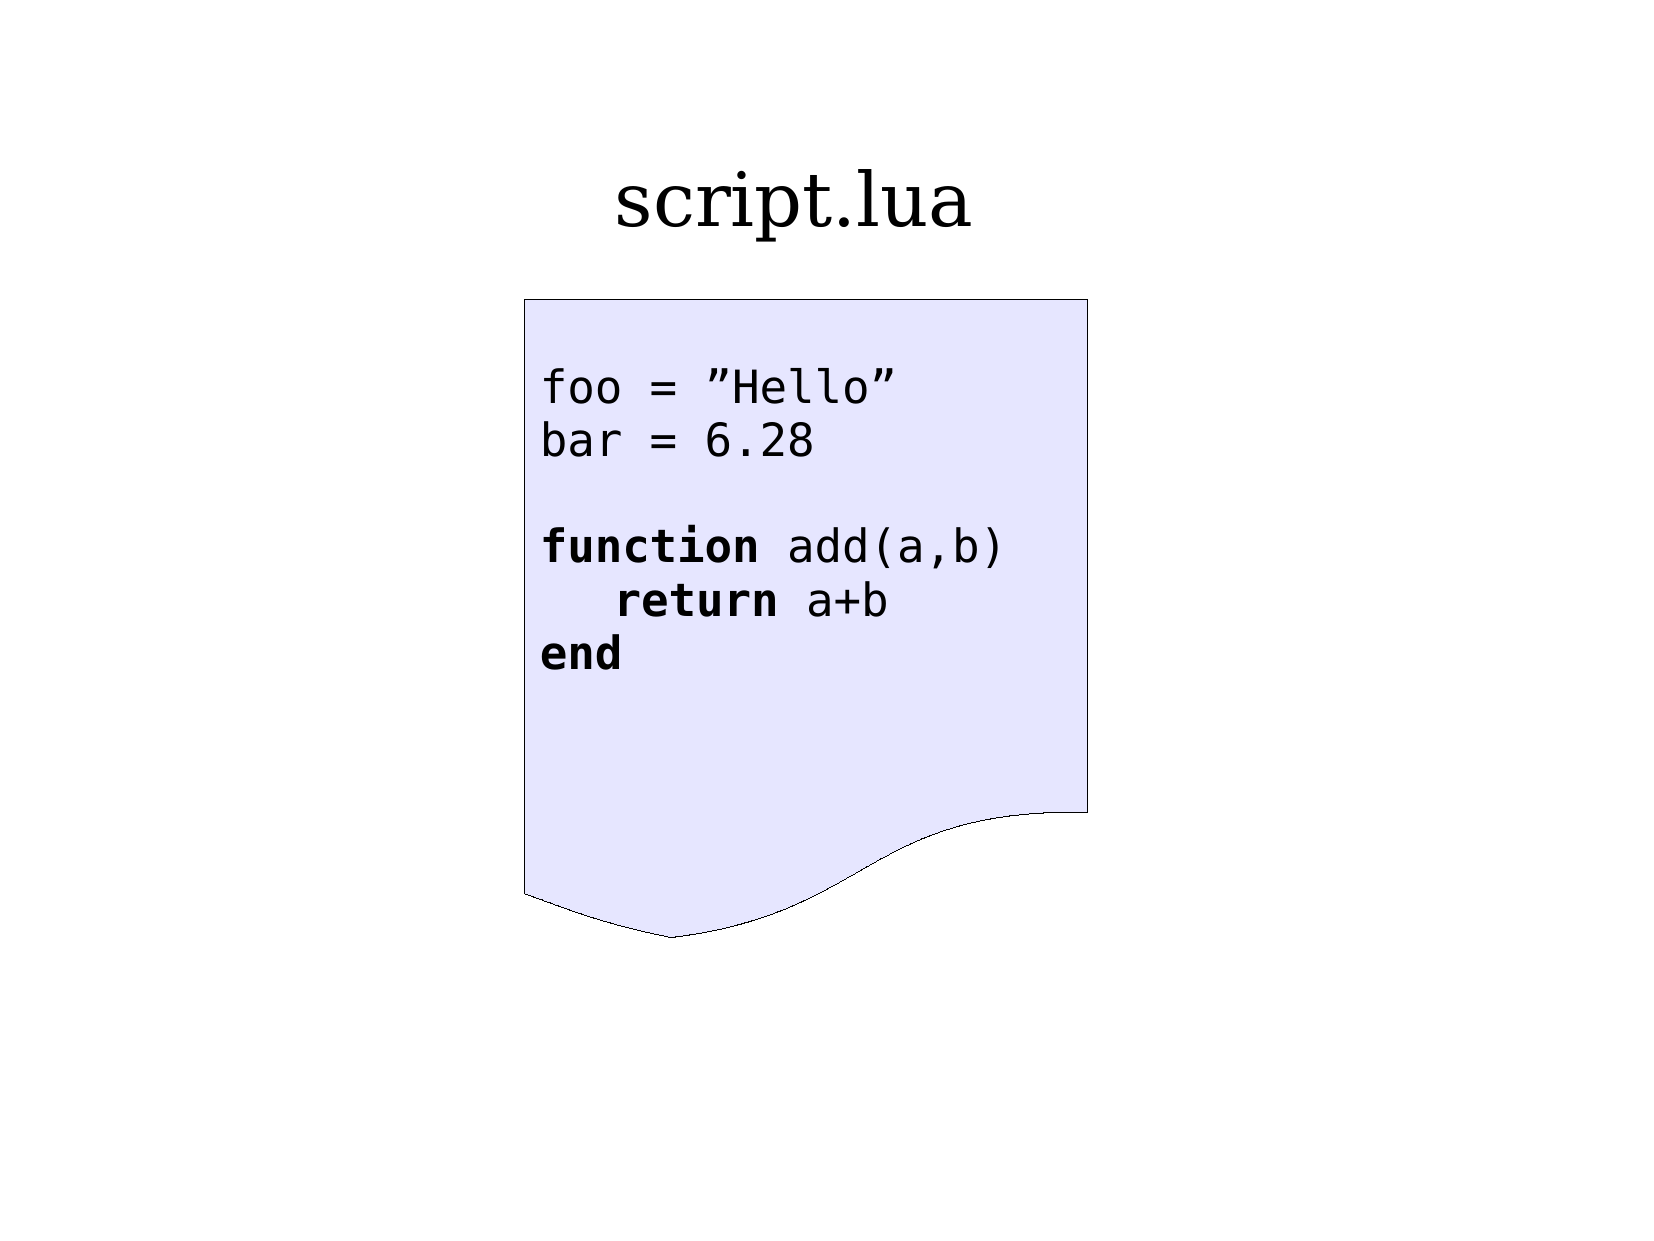

script.lua
foo = ”Hello”
bar = 6.28
function add(a,b)
	return a+b
end